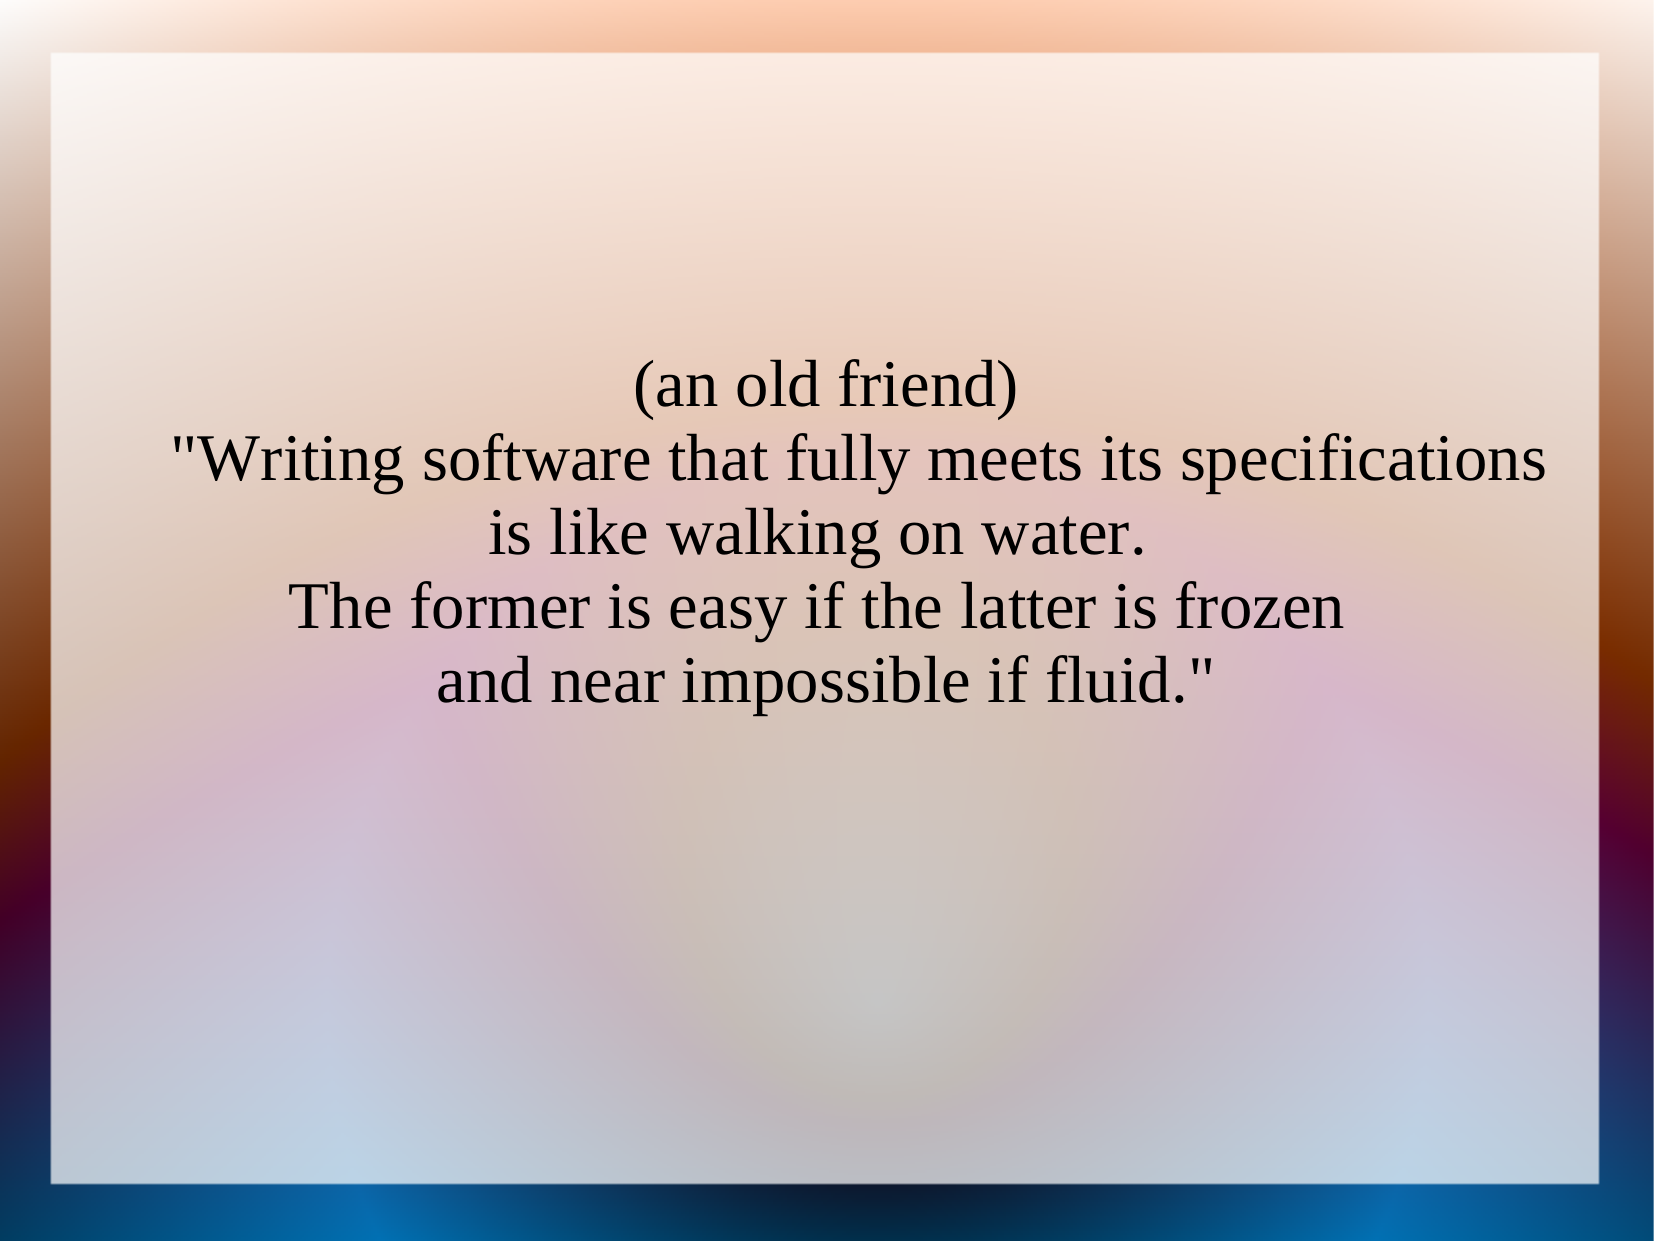

# (an old friend)
 "Writing software that fully meets its specifications is like walking on water.
The former is easy if the latter is frozen
and near impossible if fluid."